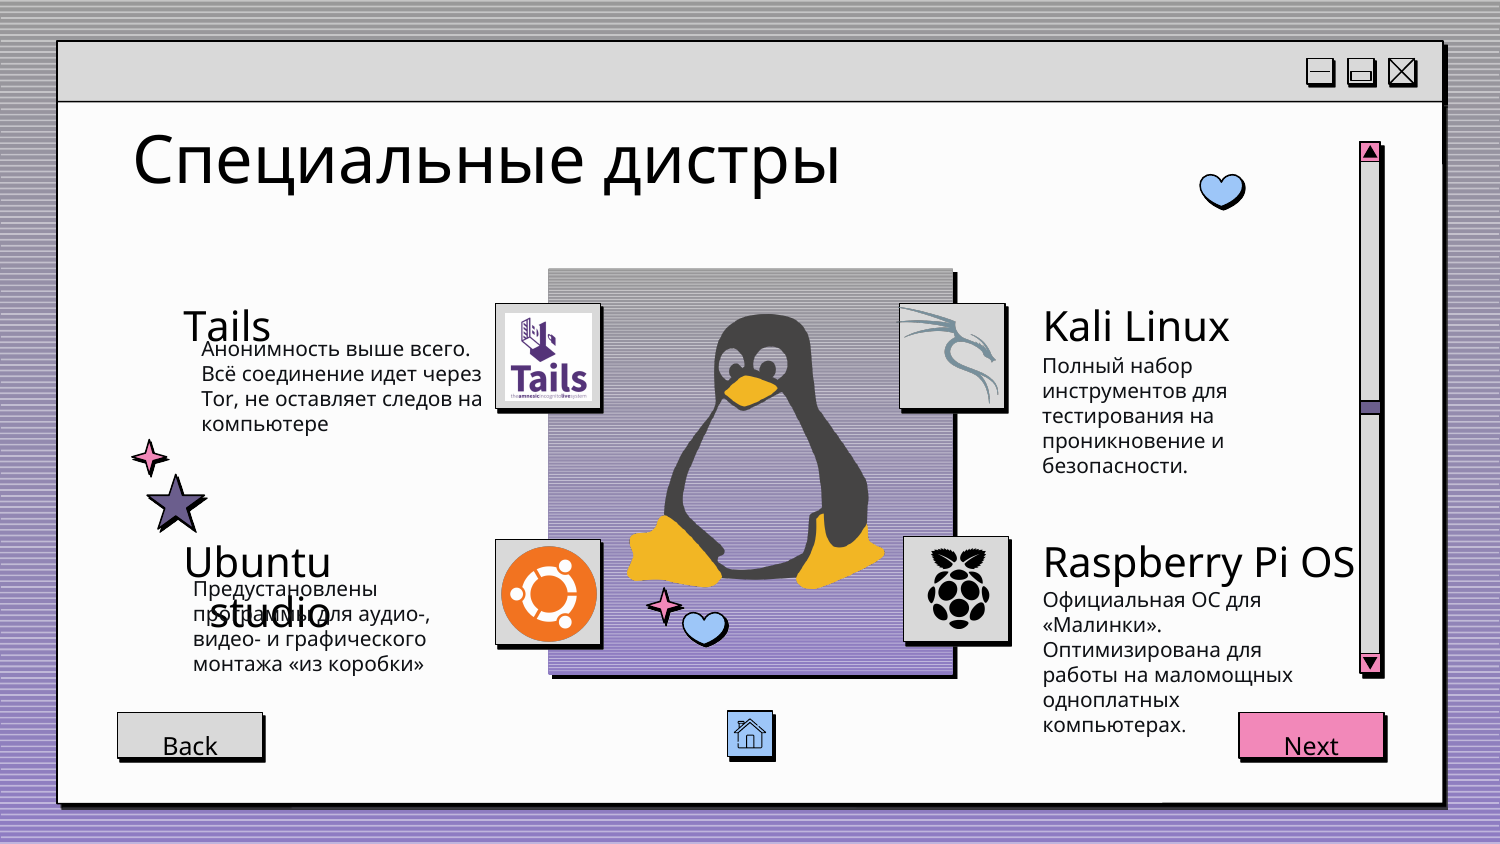

# Специальные дистры
Tails
Kali Linux
Анонимность выше всего. Всё соединение идет через Tor, не оставляет следов на компьютере
Полный набор инструментов для тестирования на проникновение и безопасности.
Ubuntu studio
Raspberry Pi OS
Предустановлены программы для аудио-, видео- и графического монтажа «из коробки»
Официальная ОС для «Малинки». Оптимизирована для работы на маломощных одноплатных компьютерах.
Back
Next